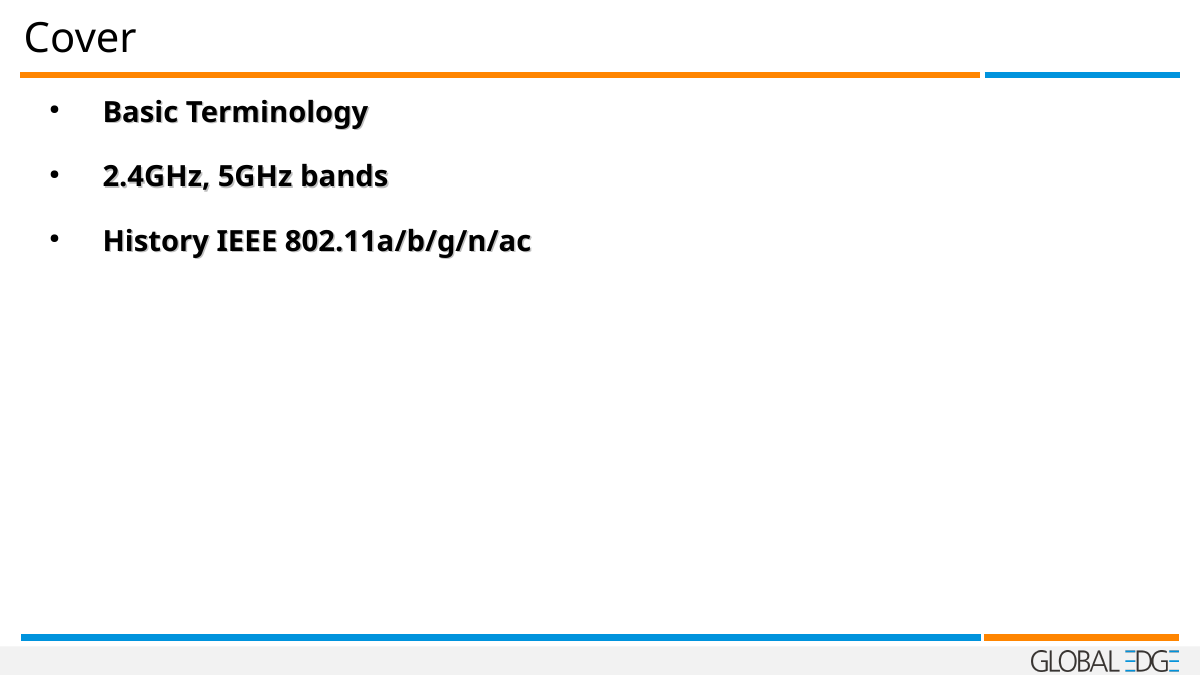

Cover
# Basic Terminology
2.4GHz, 5GHz bands
History IEEE 802.11a/b/g/n/ac